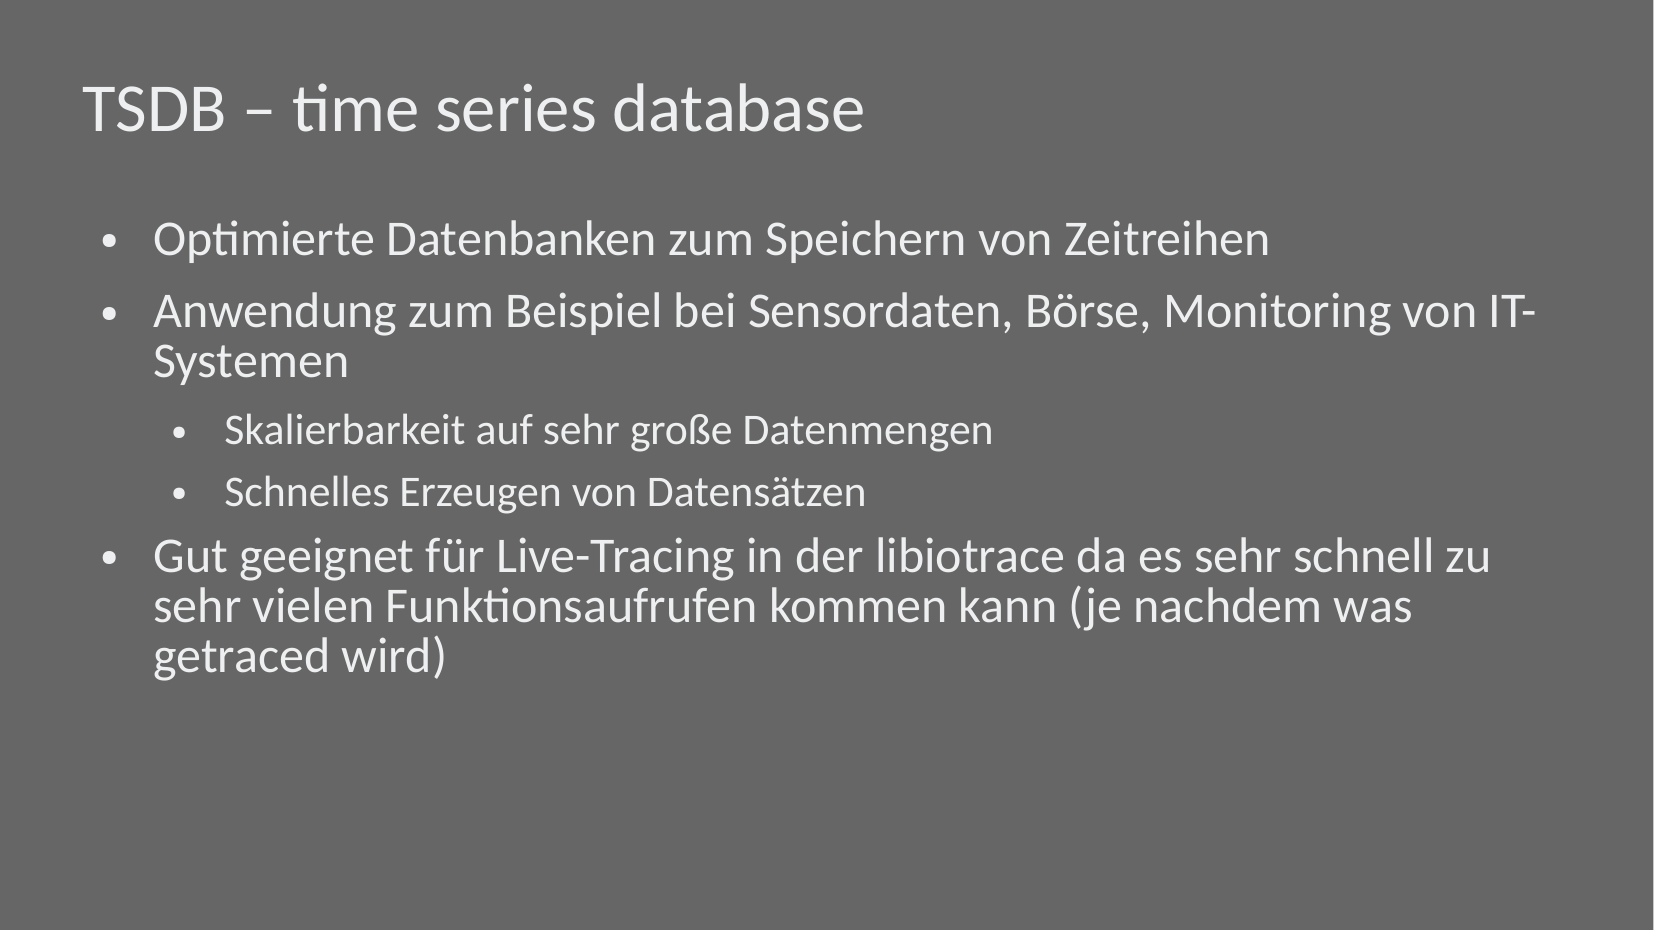

# TSDB – time series database
Optimierte Datenbanken zum Speichern von Zeitreihen
Anwendung zum Beispiel bei Sensordaten, Börse, Monitoring von IT-Systemen
Skalierbarkeit auf sehr große Datenmengen
Schnelles Erzeugen von Datensätzen
Gut geeignet für Live-Tracing in der libiotrace da es sehr schnell zu sehr vielen Funktionsaufrufen kommen kann (je nachdem was getraced wird)